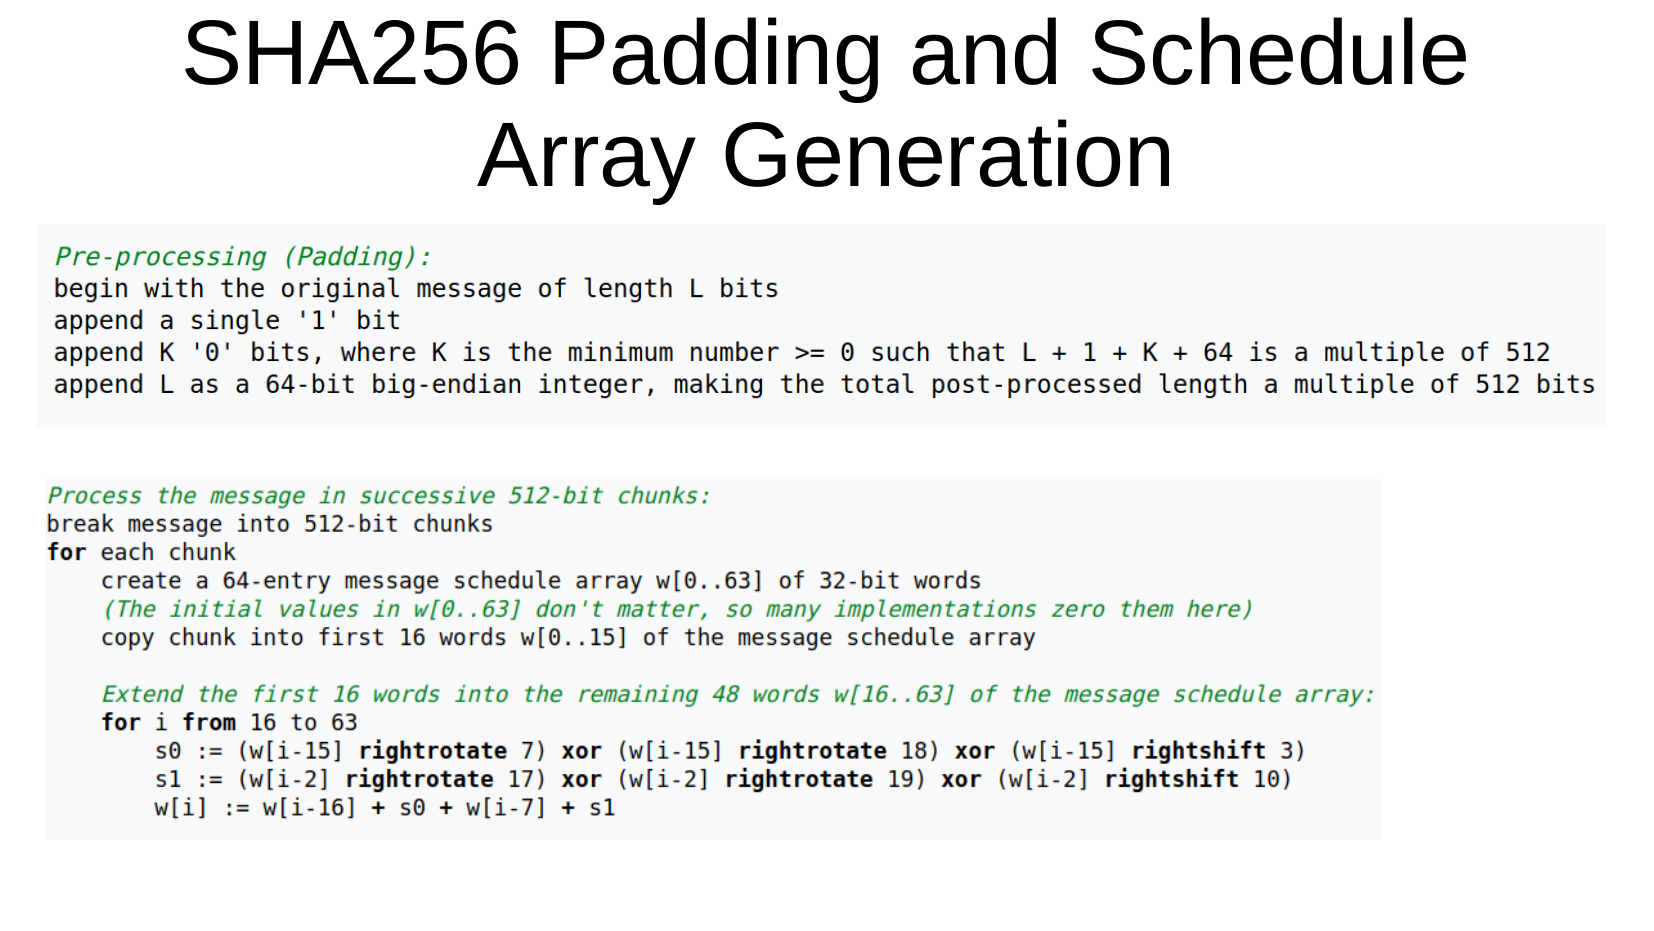

# SHA256 Padding and Schedule Array Generation